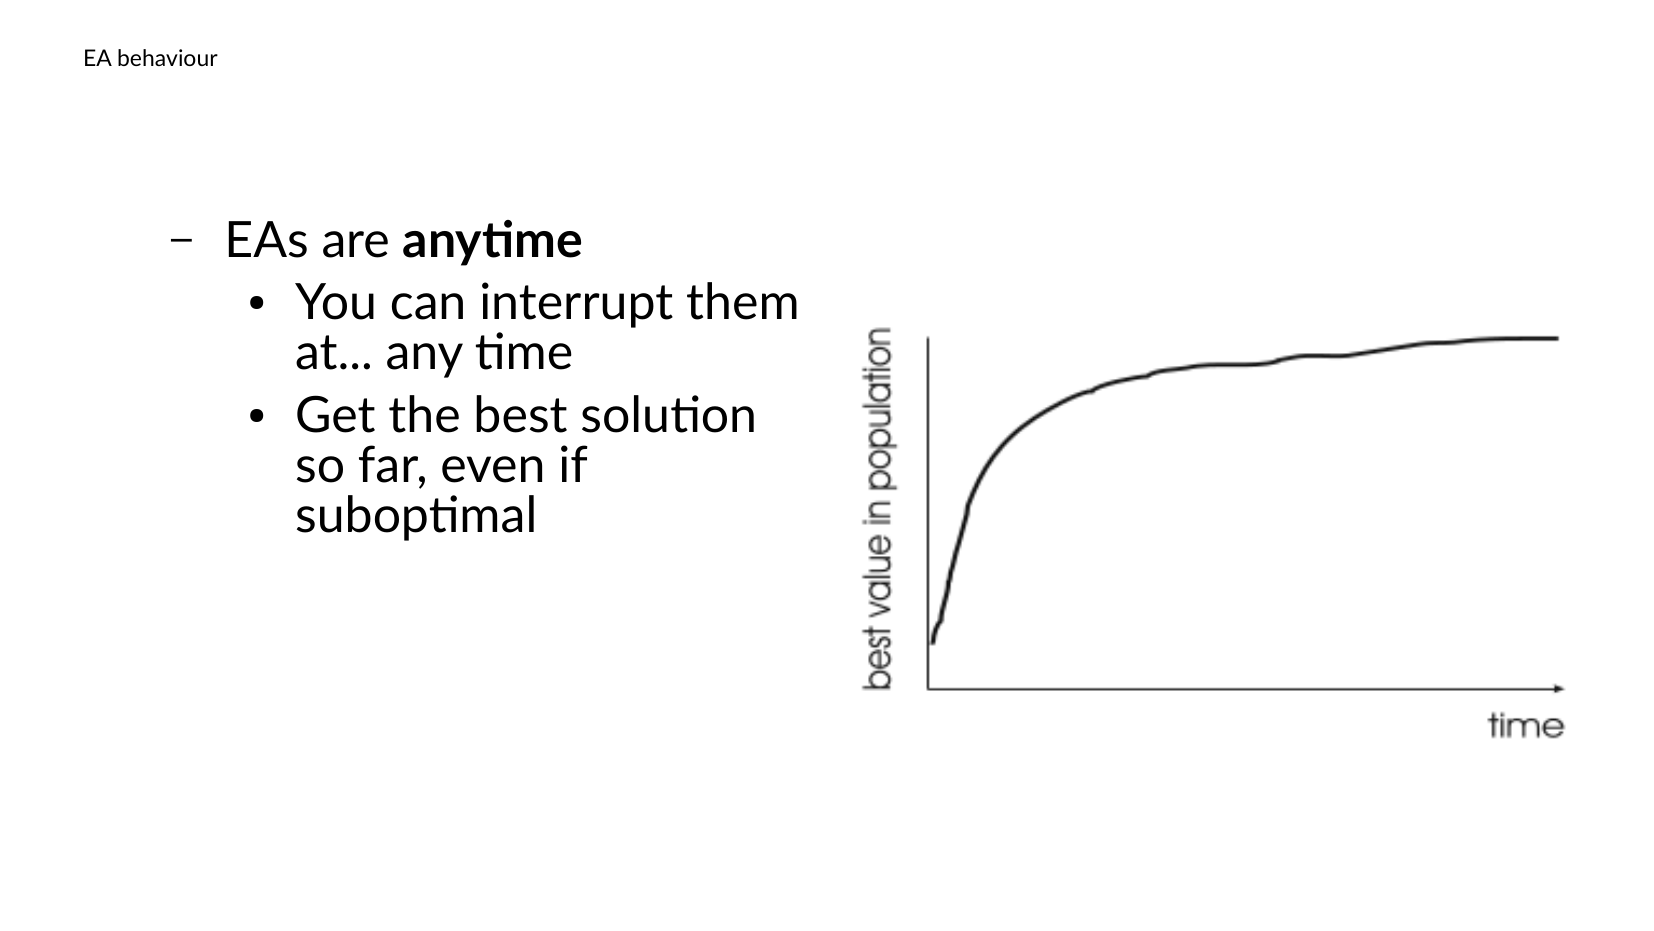

# EA behaviour
EAs are anytime
You can interrupt them at... any time
Get the best solution so far, even if suboptimal